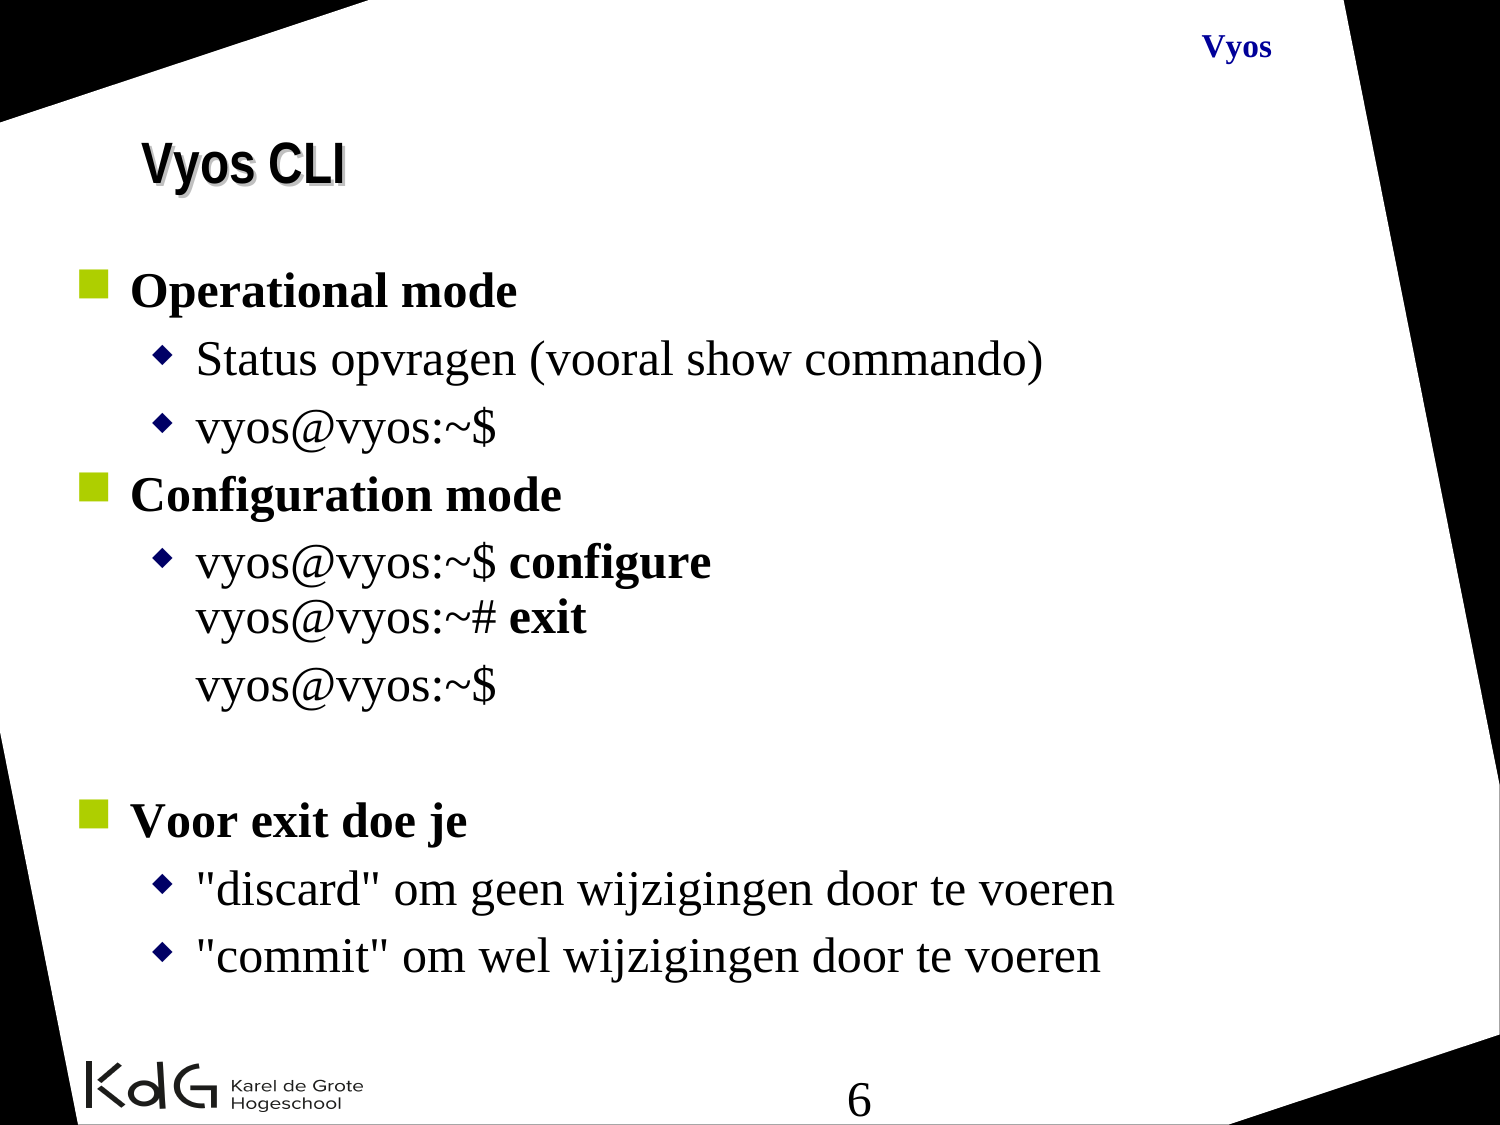

# Vyos CLI
Operational mode
Status opvragen (vooral show commando)
vyos@vyos:~$
Configuration mode
vyos@vyos:~$ configure
vyos@vyos:~# exit
vyos@vyos:~$
Voor exit doe je
"discard" om geen wijzigingen door te voeren
"commit" om wel wijzigingen door te voeren